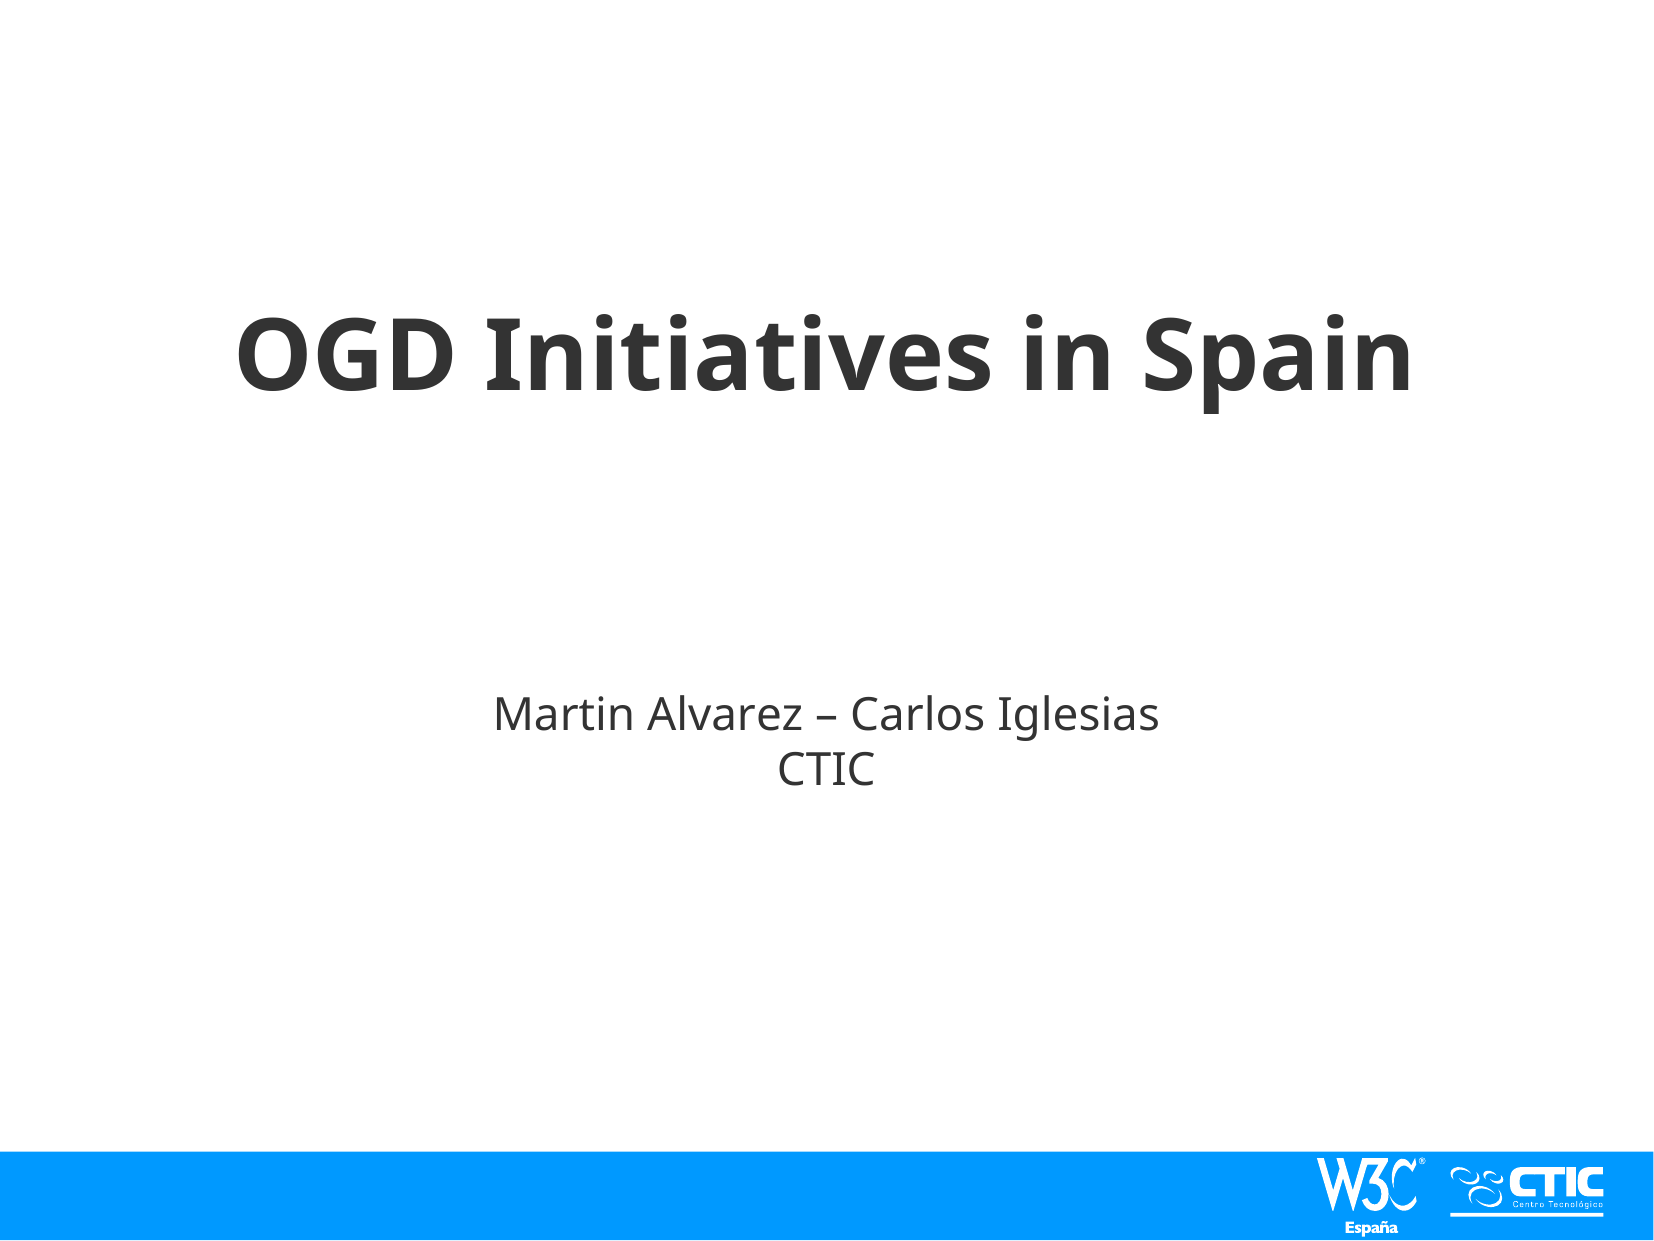

# OGD Initiatives in Spain
Martin Alvarez – Carlos Iglesias
CTIC